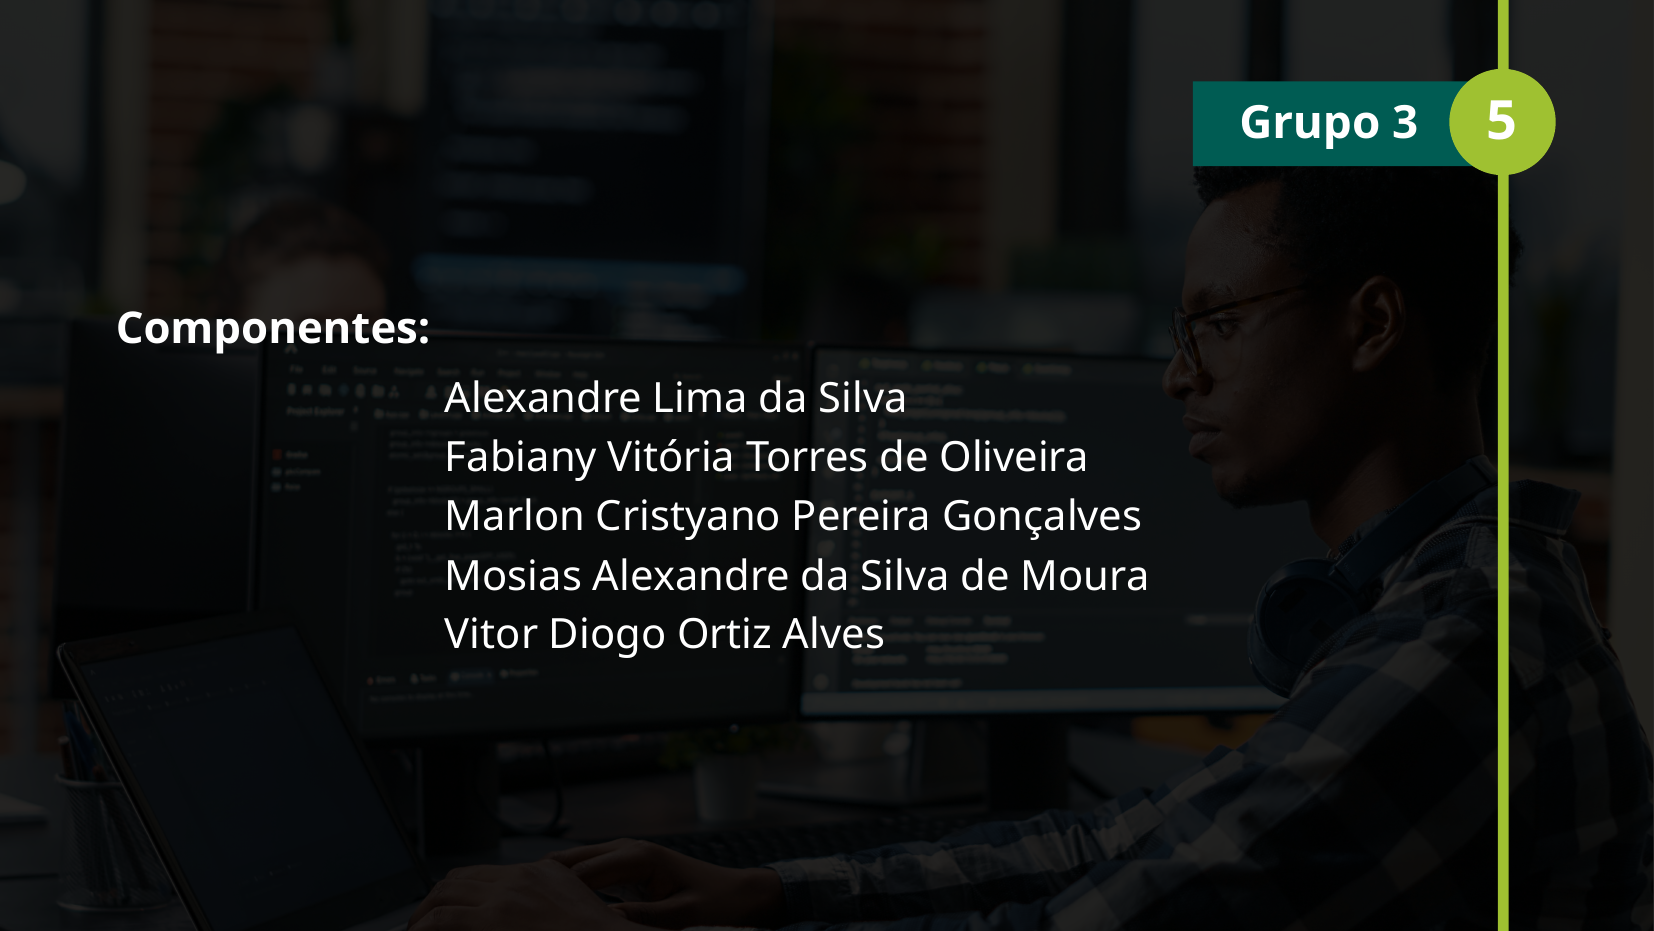

5
Grupo 3
Componentes:
Alexandre Lima da Silva
Fabiany Vitória Torres de Oliveira
Marlon Cristyano Pereira Gonçalves
Mosias Alexandre da Silva de Moura
Vitor Diogo Ortiz Alves